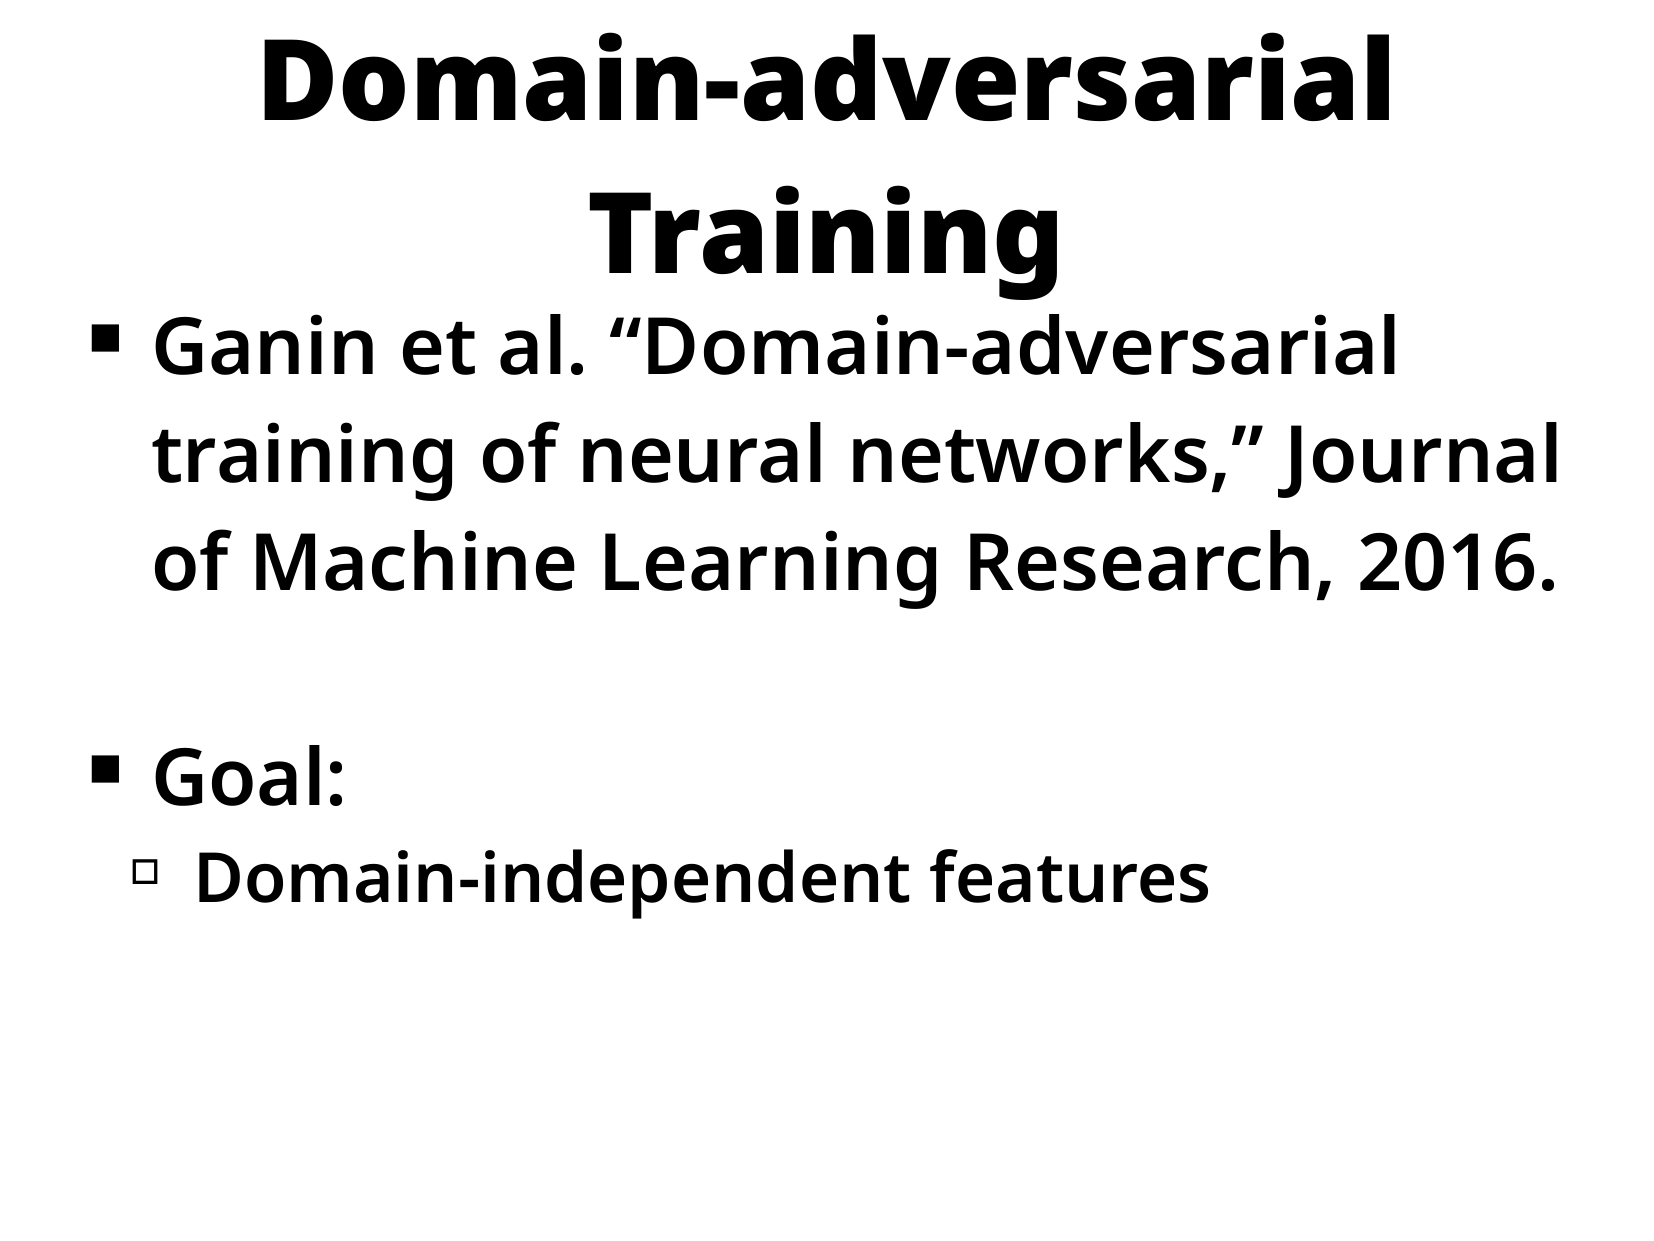

# Domain-adversarial Training
Ganin et al. “Domain-adversarial training of neural networks,” Journal of Machine Learning Research, 2016.
Goal:
Domain-independent features